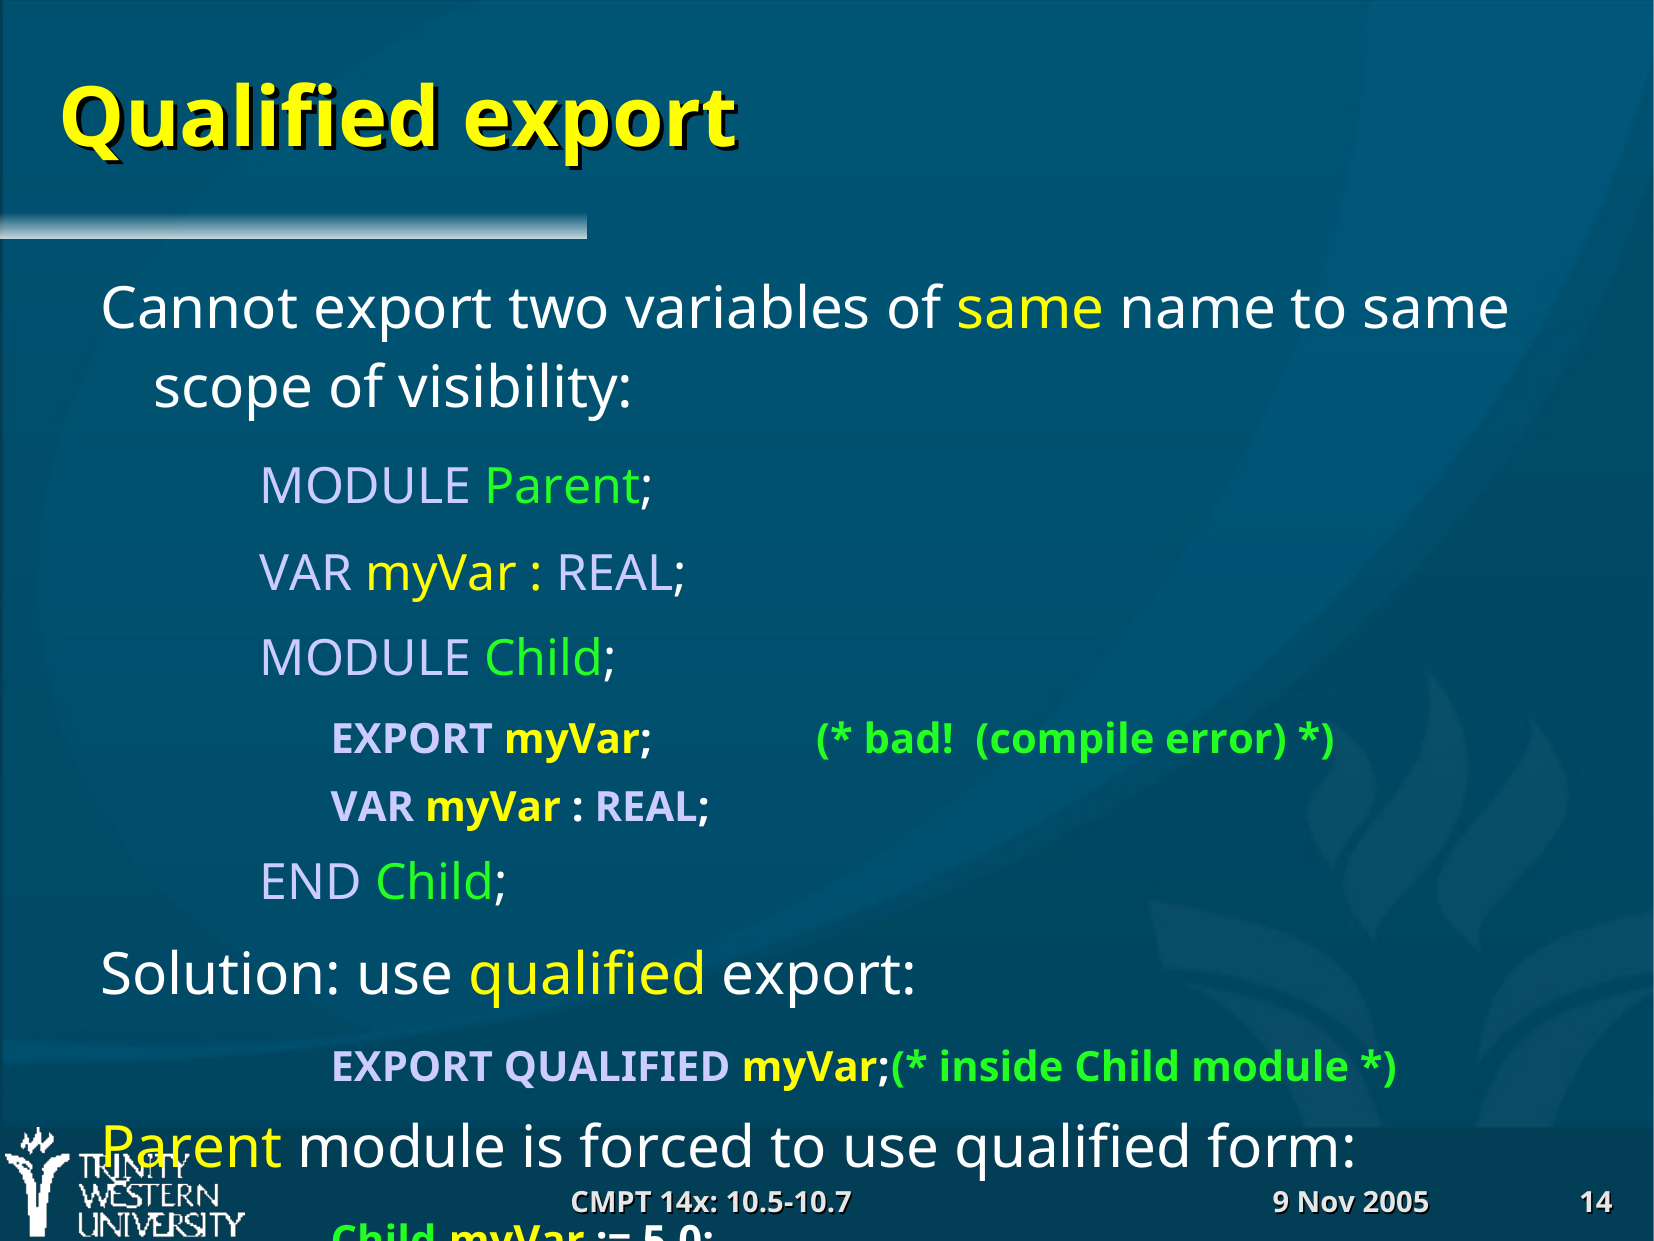

# Qualified export
Cannot export two variables of same name to same scope of visibility:
MODULE Parent;
VAR myVar : REAL;
MODULE Child;
EXPORT myVar;			(* bad! (compile error) *)
VAR myVar : REAL;
END Child;
Solution: use qualified export:
EXPORT QUALIFIED myVar;	(* inside Child module *)
Parent module is forced to use qualified form:
Child.myVar := 5.0;
CMPT 14x: 10.5-10.7
9 Nov 2005
14